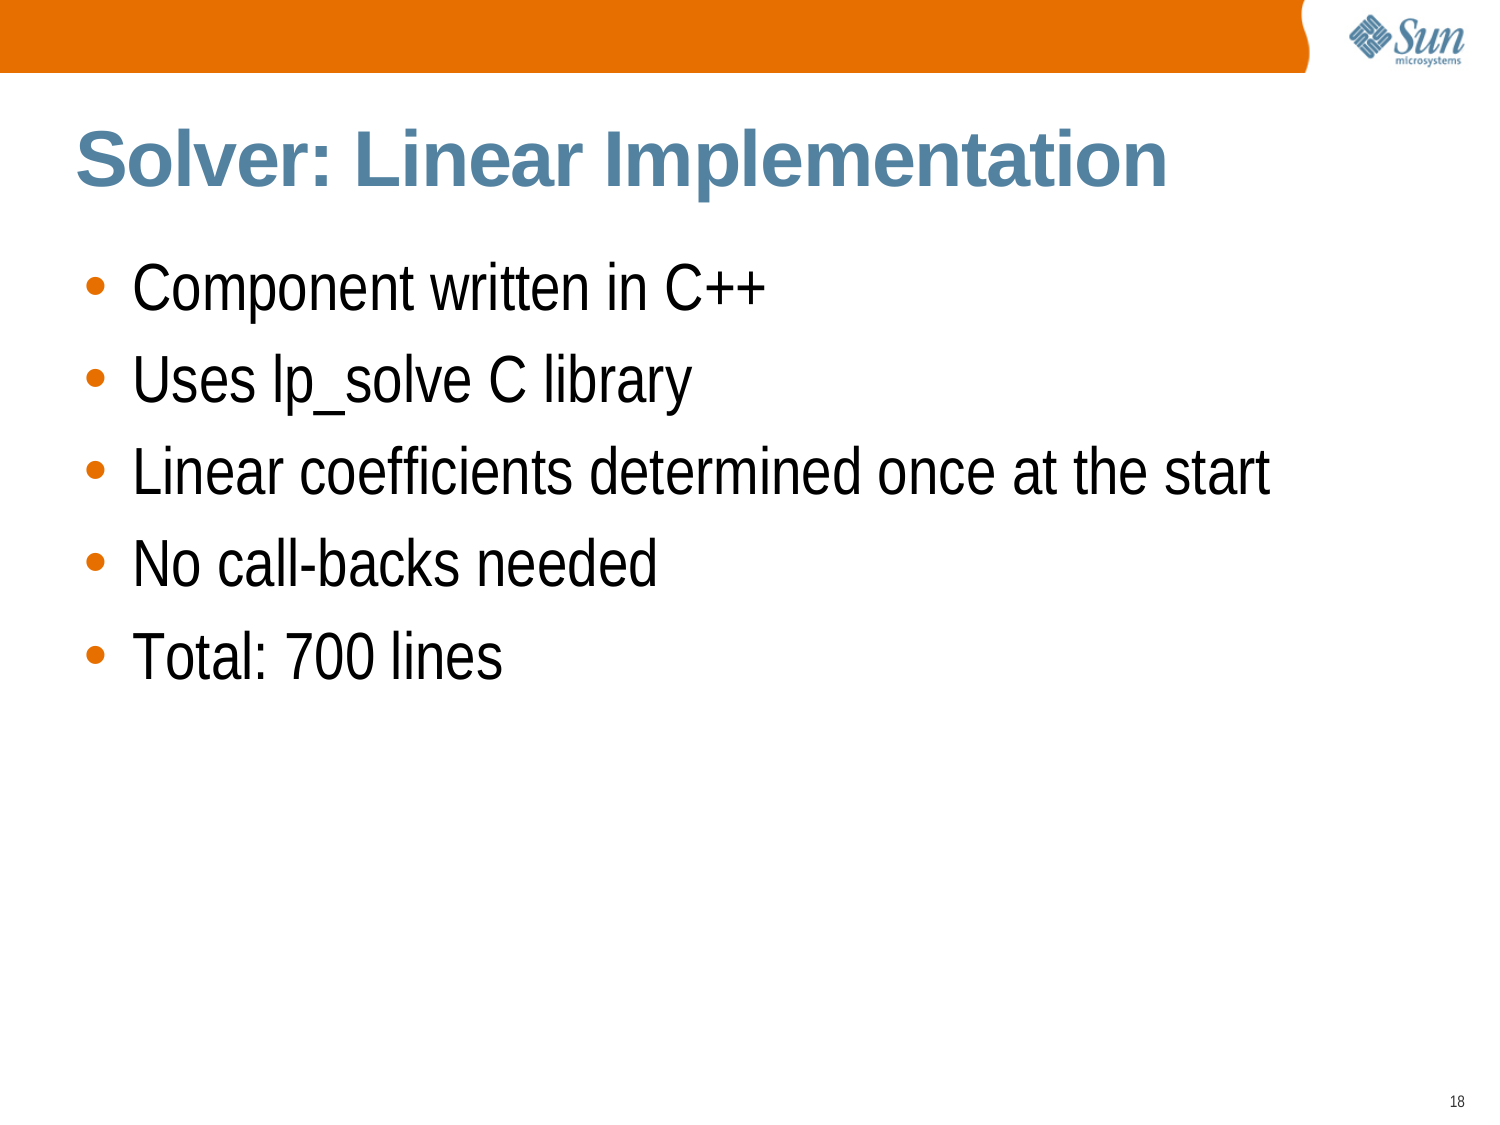

# Solver: Linear Implementation
Component written in C++
Uses lp_solve C library
Linear coefficients determined once at the start
No call-backs needed
Total: 700 lines